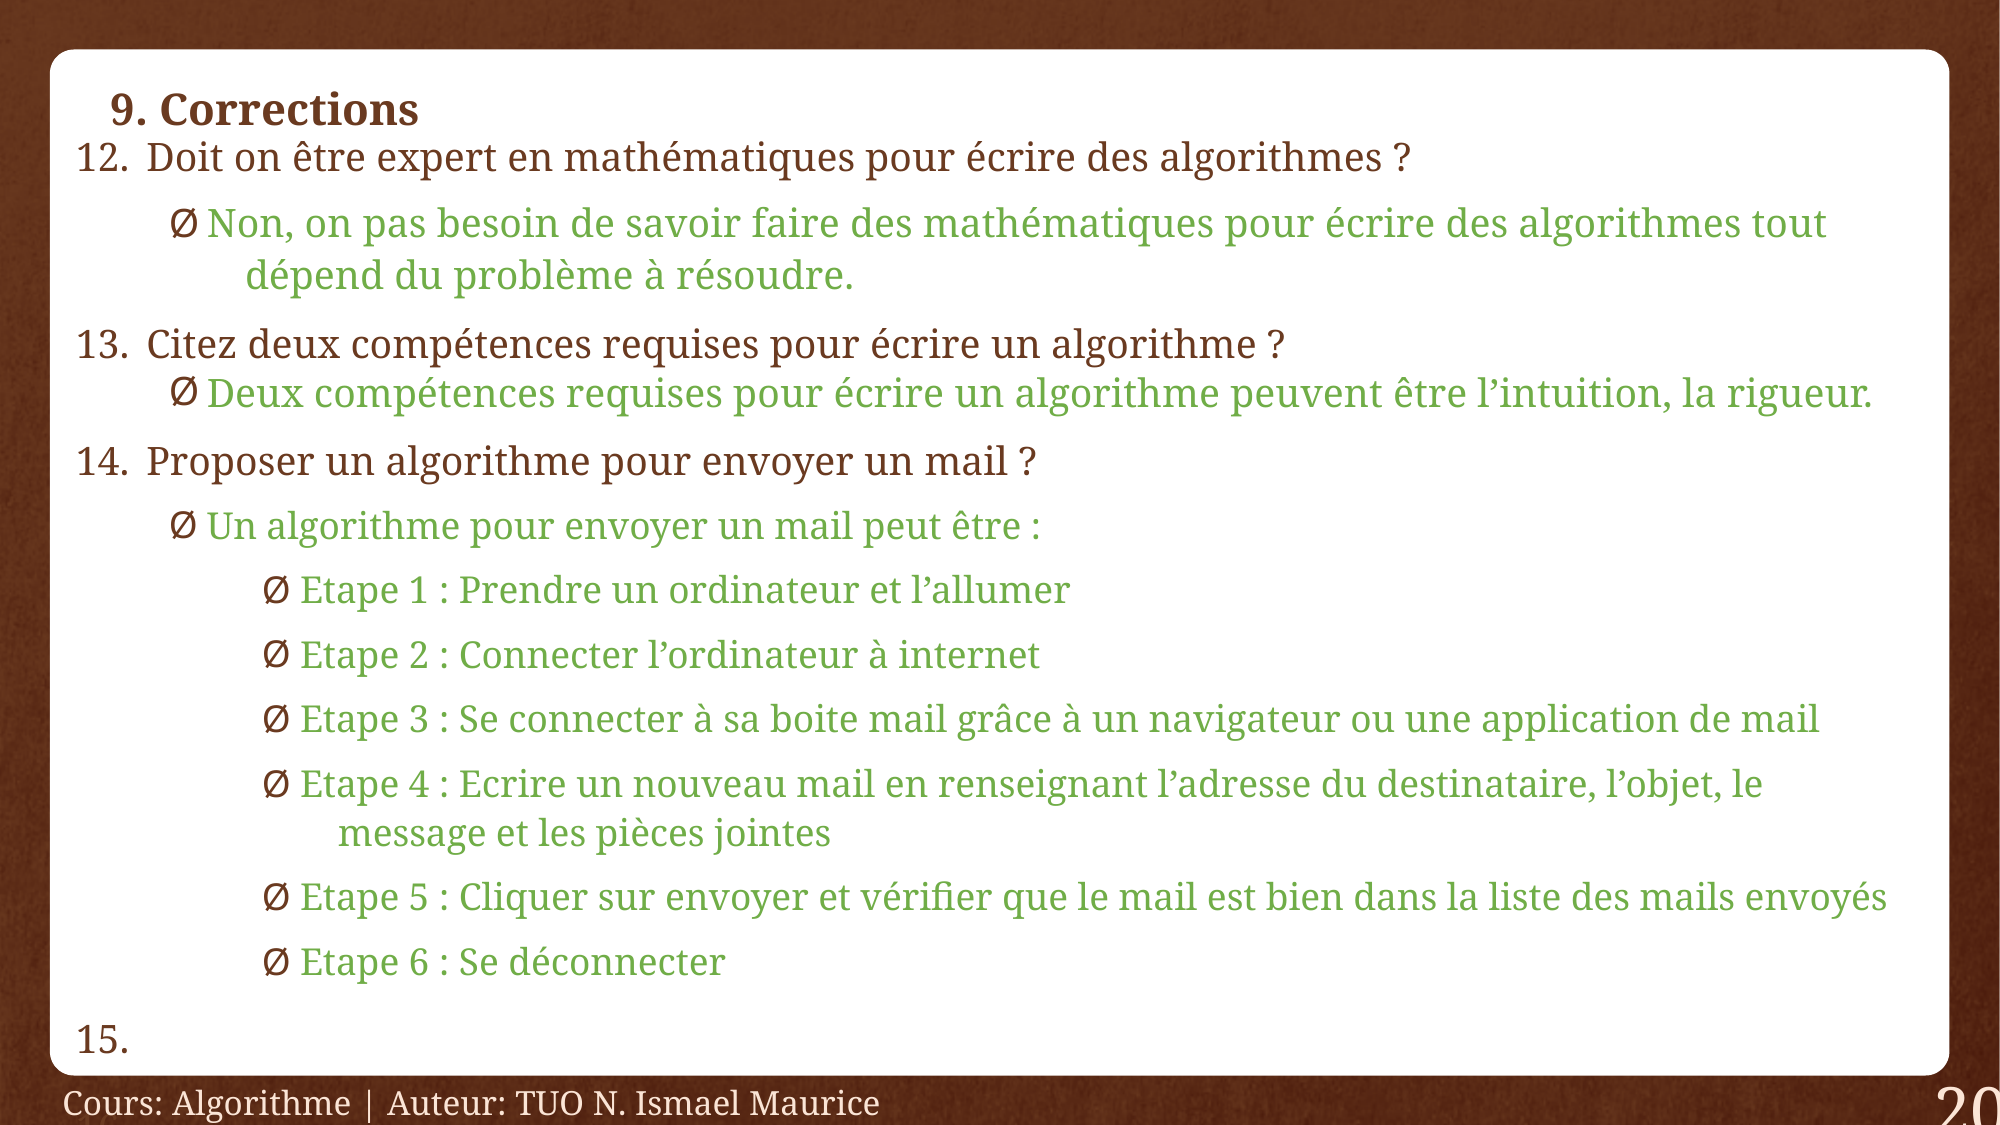

9. Corrections
# Doit on être expert en mathématiques pour écrire des algorithmes ?
Non, on pas besoin de savoir faire des mathématiques pour écrire des algorithmes tout dépend du problème à résoudre.
Citez deux compétences requises pour écrire un algorithme ?
Deux compétences requises pour écrire un algorithme peuvent être l’intuition, la rigueur.
Proposer un algorithme pour envoyer un mail ?
Un algorithme pour envoyer un mail peut être :
Etape 1 : Prendre un ordinateur et l’allumer
Etape 2 : Connecter l’ordinateur à internet
Etape 3 : Se connecter à sa boite mail grâce à un navigateur ou une application de mail
Etape 4 : Ecrire un nouveau mail en renseignant l’adresse du destinataire, l’objet, le message et les pièces jointes
Etape 5 : Cliquer sur envoyer et vérifier que le mail est bien dans la liste des mails envoyés
Etape 6 : Se déconnecter
Cours: Algorithme | Auteur: TUO N. Ismael Maurice